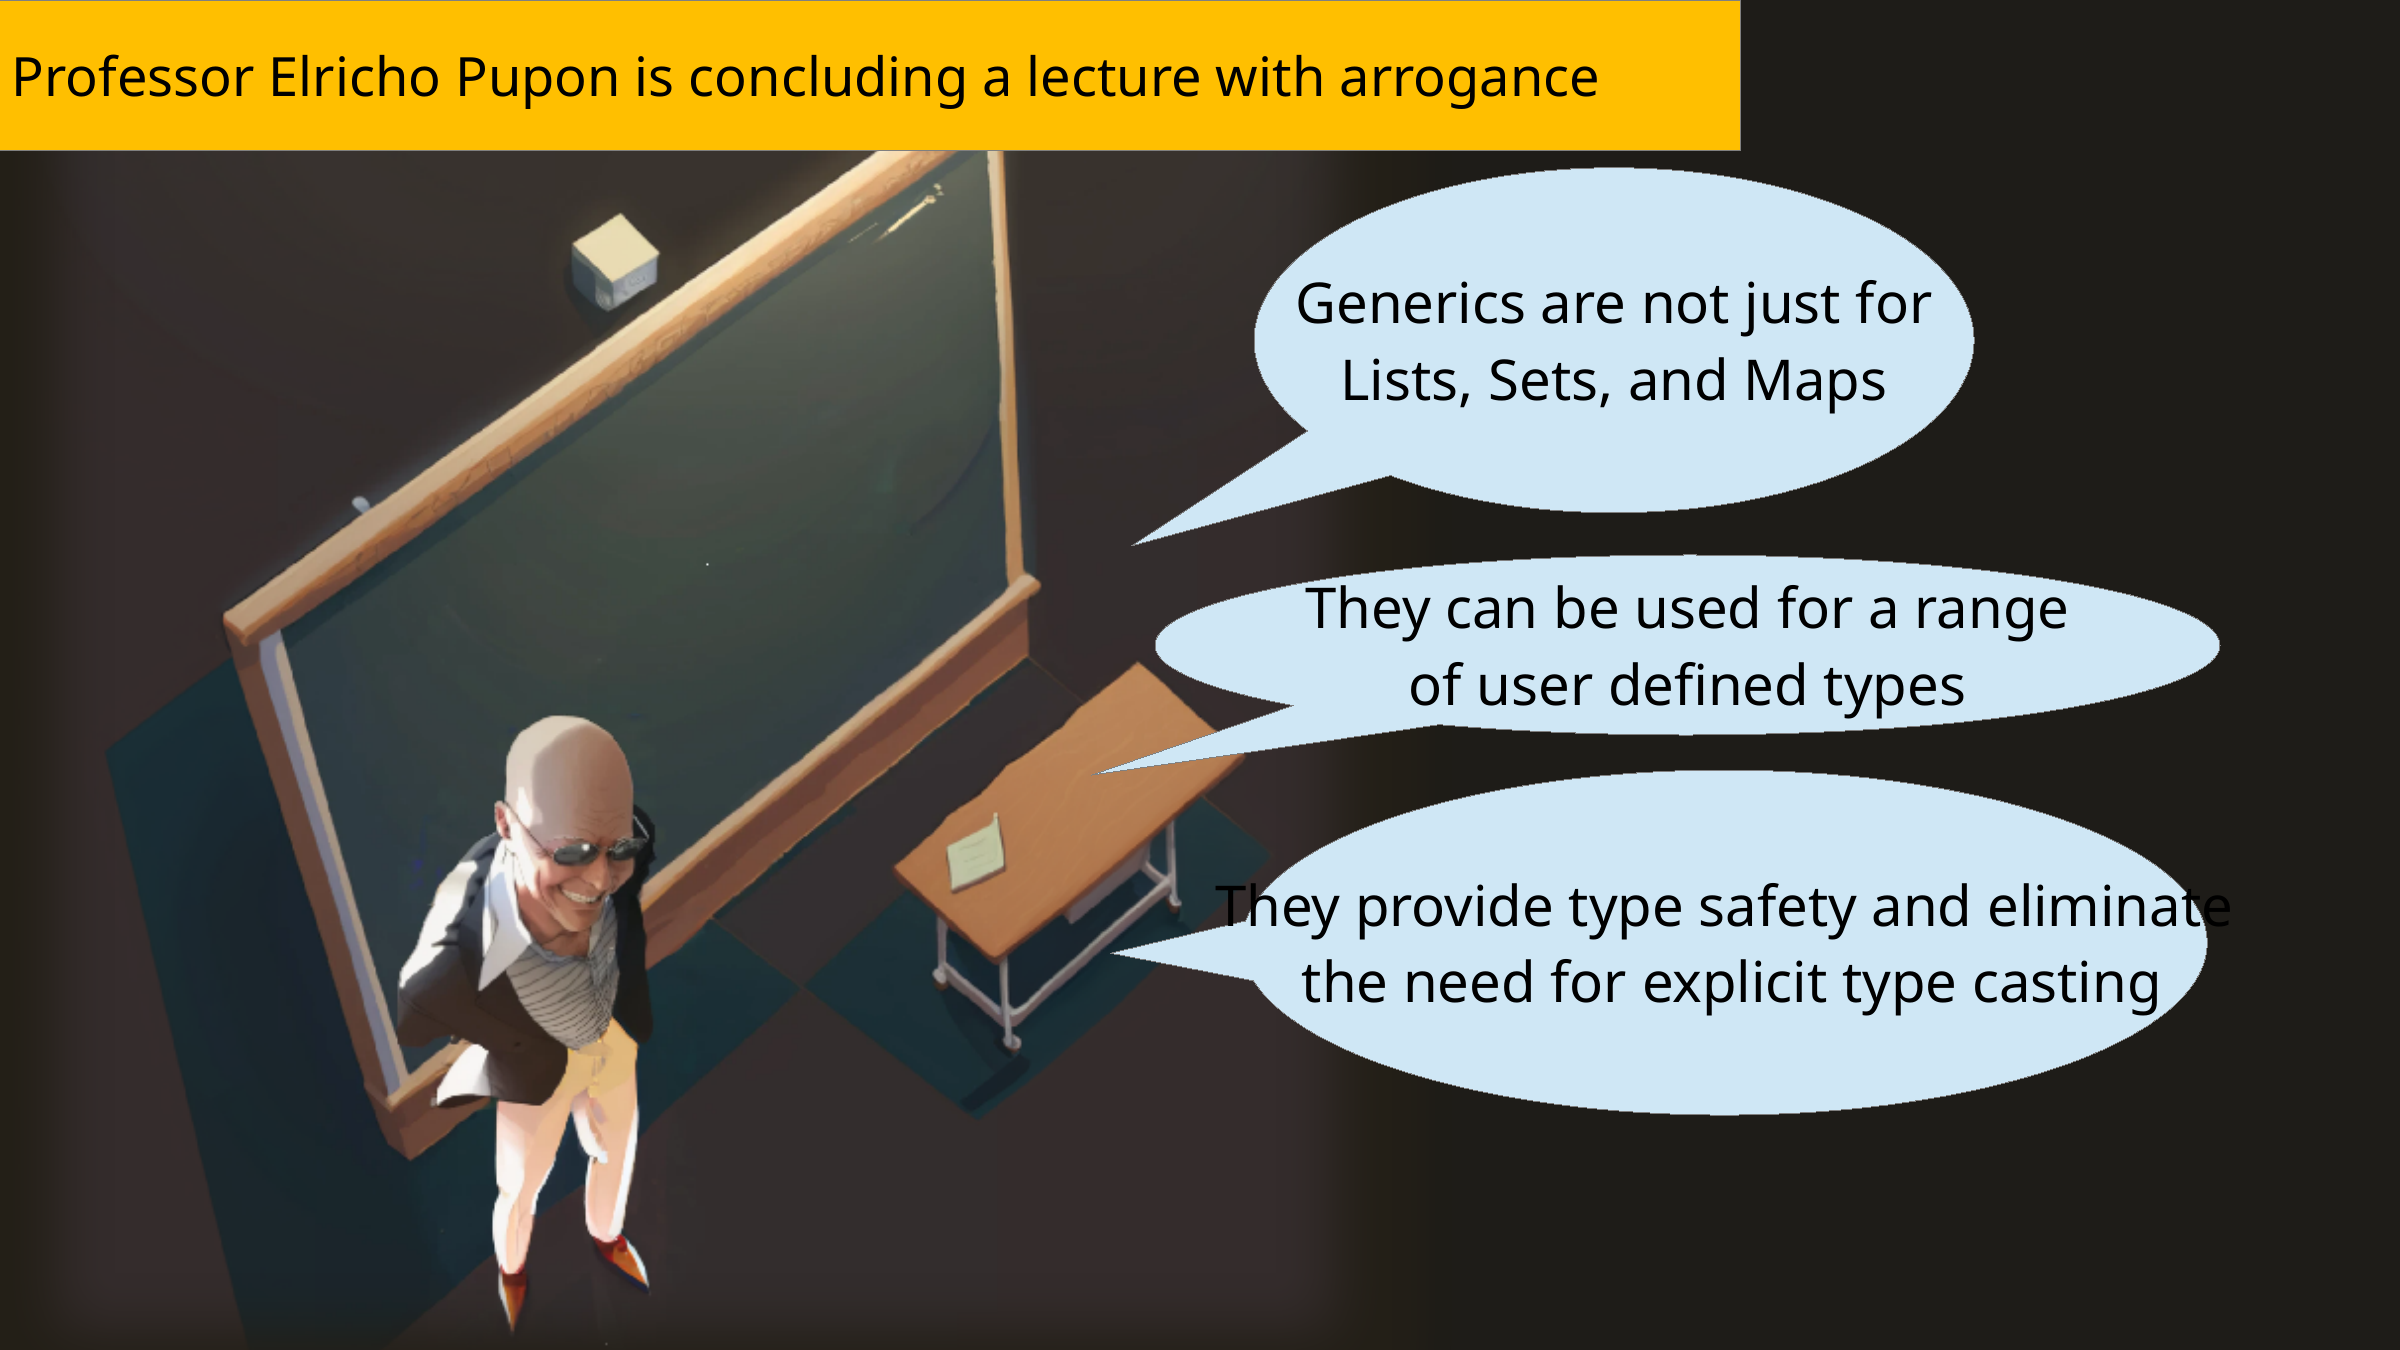

Professor Elricho Pupon is concluding a lecture with arrogance
Generics are not just for
Lists, Sets, and Maps
They can be used for a range
of user defined types
They provide type safety and eliminate
 the need for explicit type casting